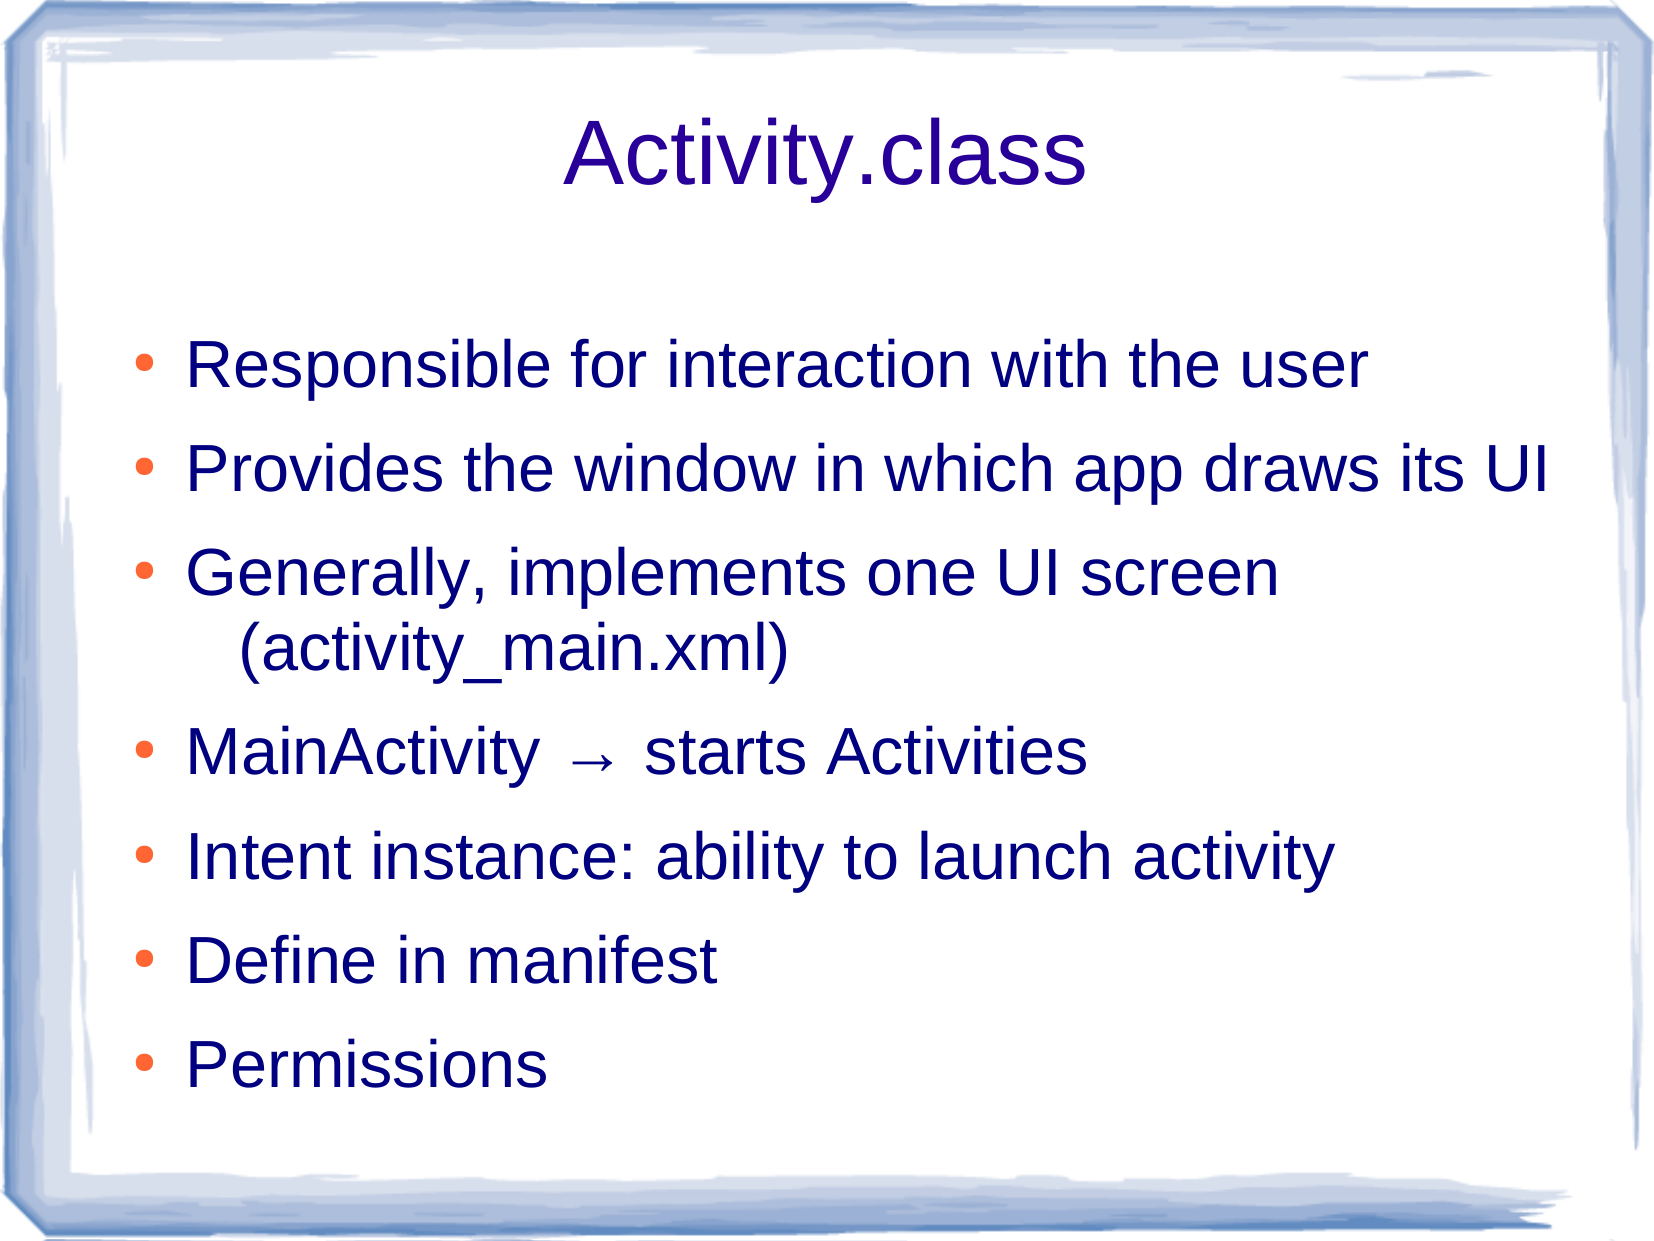

# Activity.class
Responsible for interaction with the user
Provides the window in which app draws its UI
Generally, implements one UI screen (activity_main.xml)
MainActivity → starts Activities
Intent instance: ability to launch activity
Define in manifest
Permissions